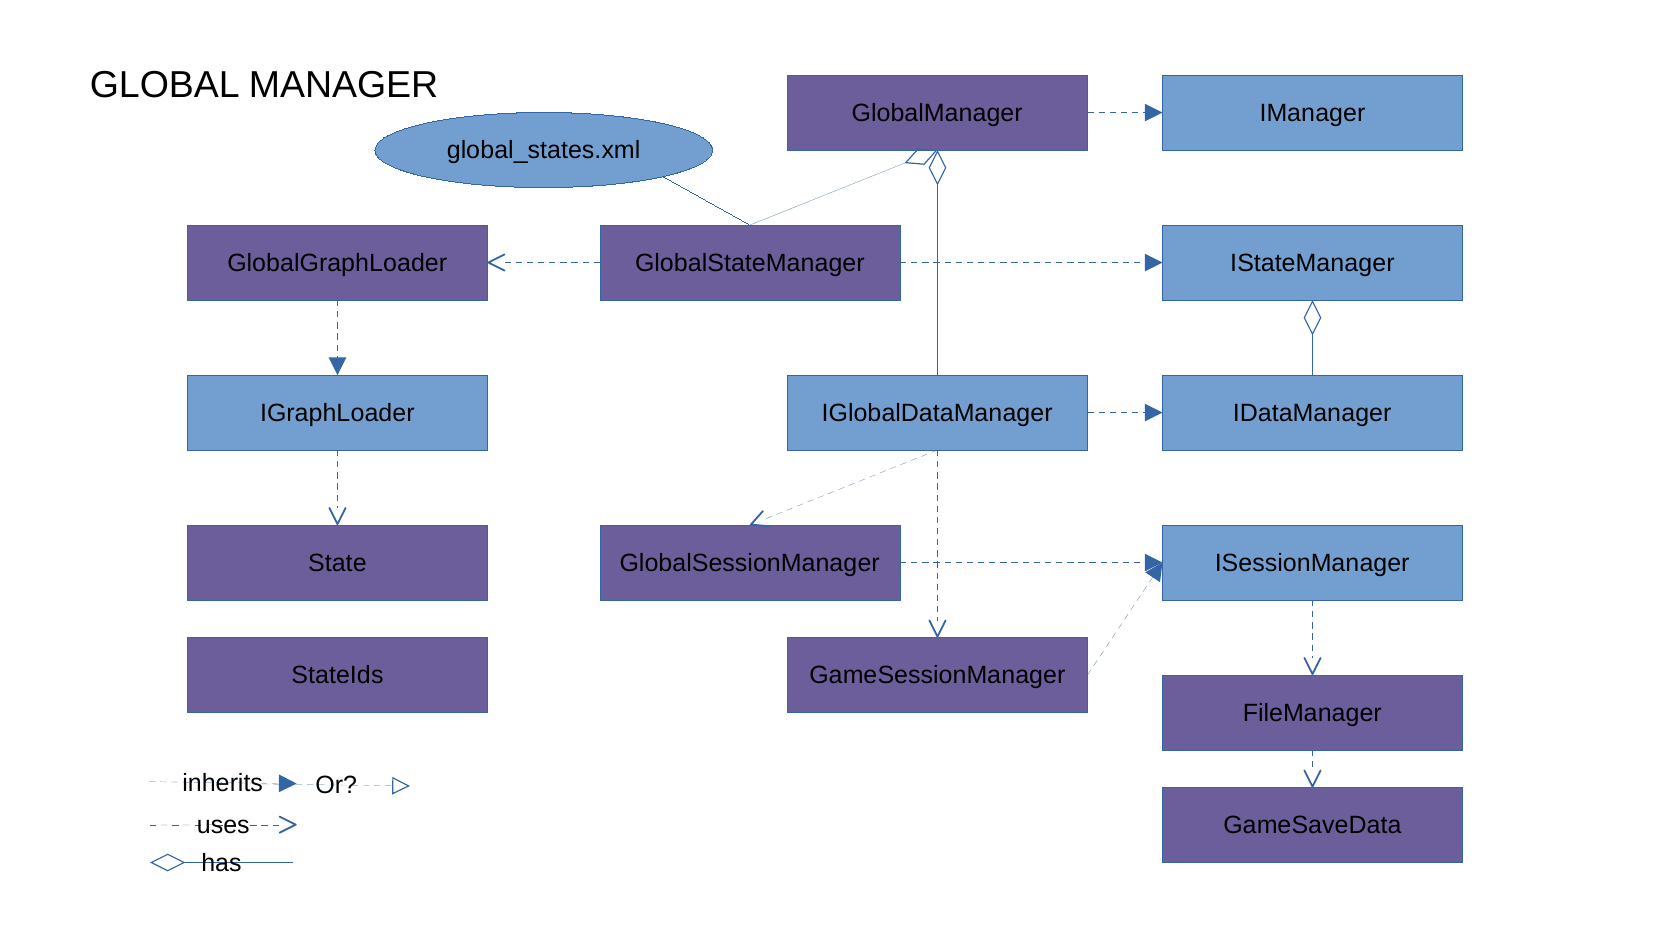

GLOBAL MANAGER
GlobalManager
IManager
global_states.xml
GlobalGraphLoader
GlobalStateManager
IStateManager
IGraphLoader
IGlobalDataManager
IDataManager
State
GlobalSessionManager
ISessionManager
StateIds
GameSessionManager
FileManager
GameSaveData